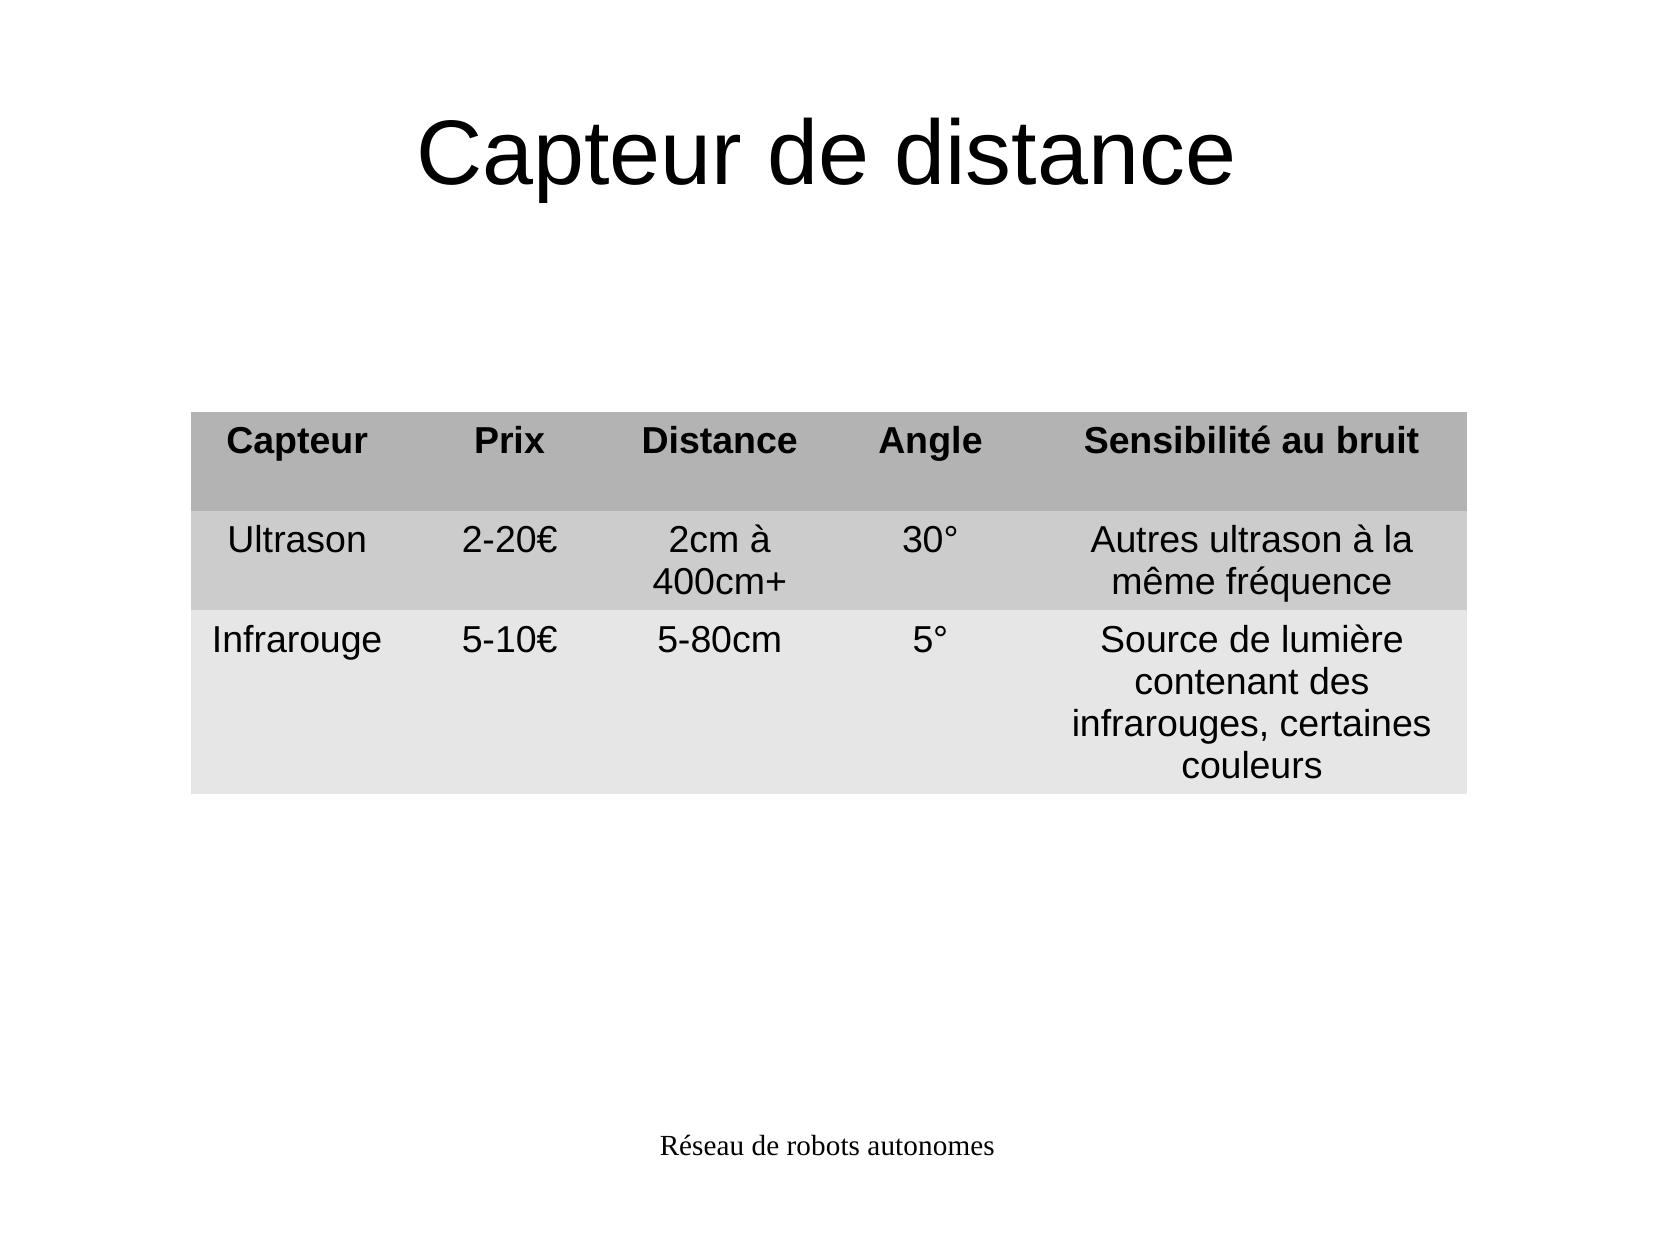

# Capteur de distance
| Capteur | Prix | Distance | Angle | Sensibilité au bruit |
| --- | --- | --- | --- | --- |
| Ultrason | 2-20€ | 2cm à 400cm+ | 30° | Autres ultrason à la même fréquence |
| Infrarouge | 5-10€ | 5-80cm | 5° | Source de lumière contenant des infrarouges, certaines couleurs |